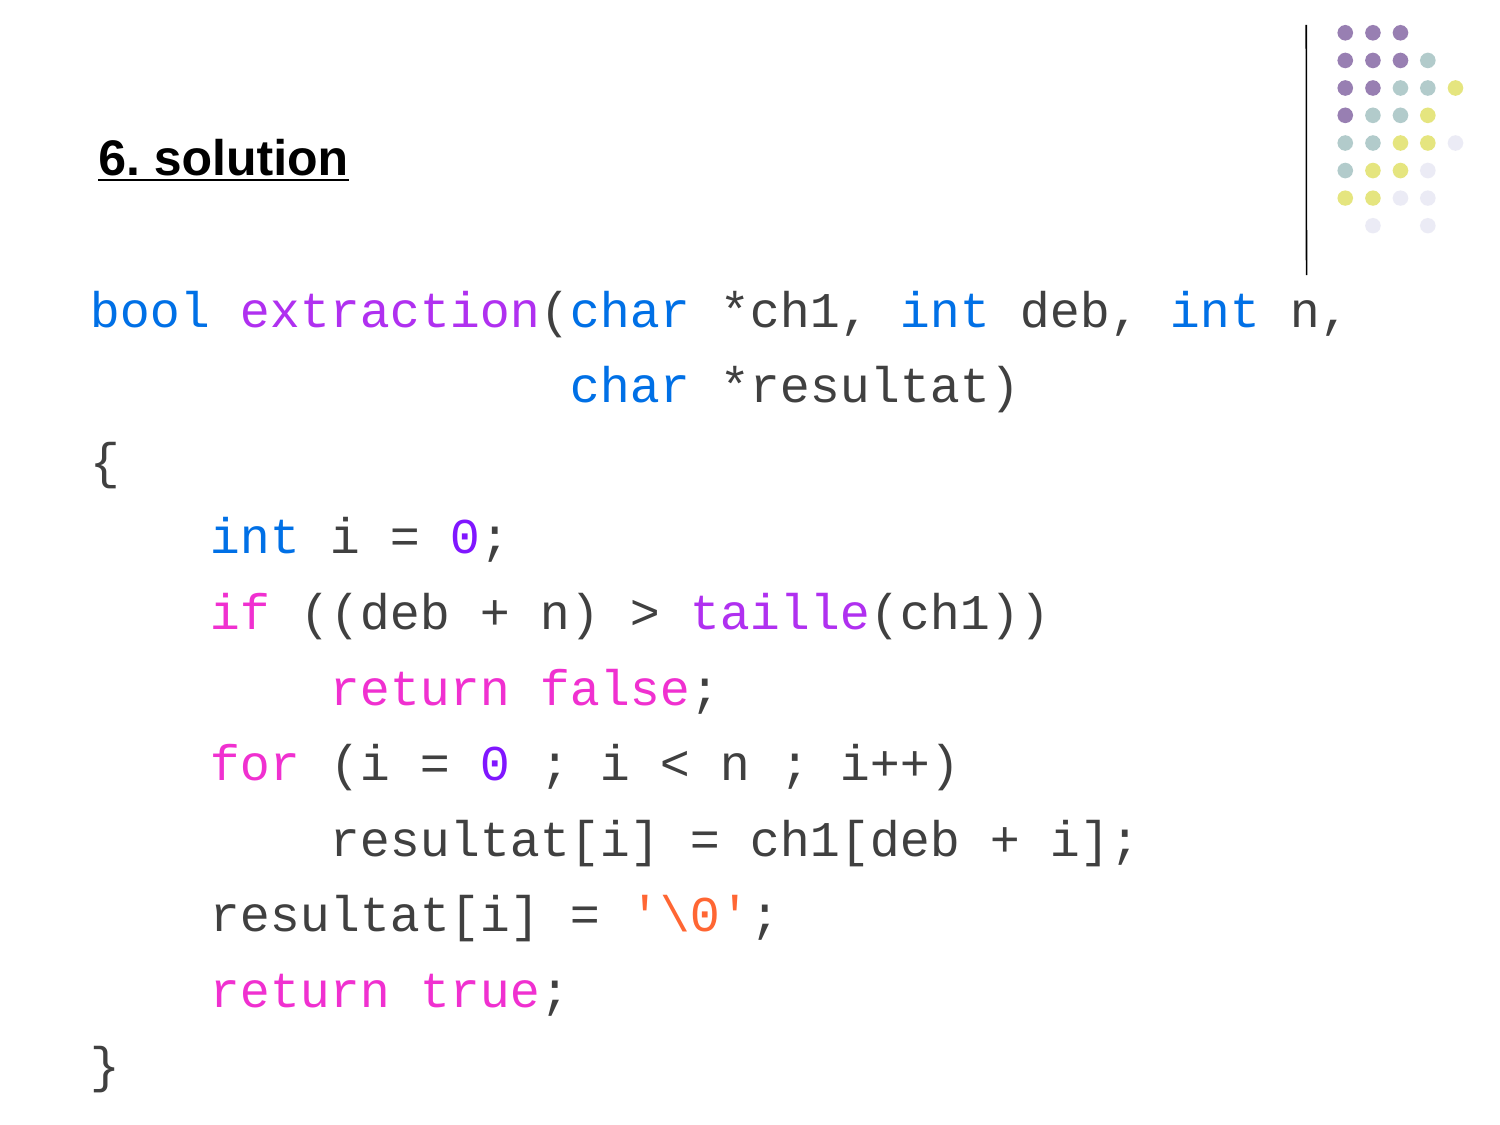

# 6. solution
bool extraction(char *ch1, int deb, int n,
 char *resultat)
{
 int i = 0;
 if ((deb + n) > taille(ch1))
 return false;
 for (i = 0 ; i < n ; i++)
 resultat[i] = ch1[deb + i];
 resultat[i] = '\0';
 return true;
}